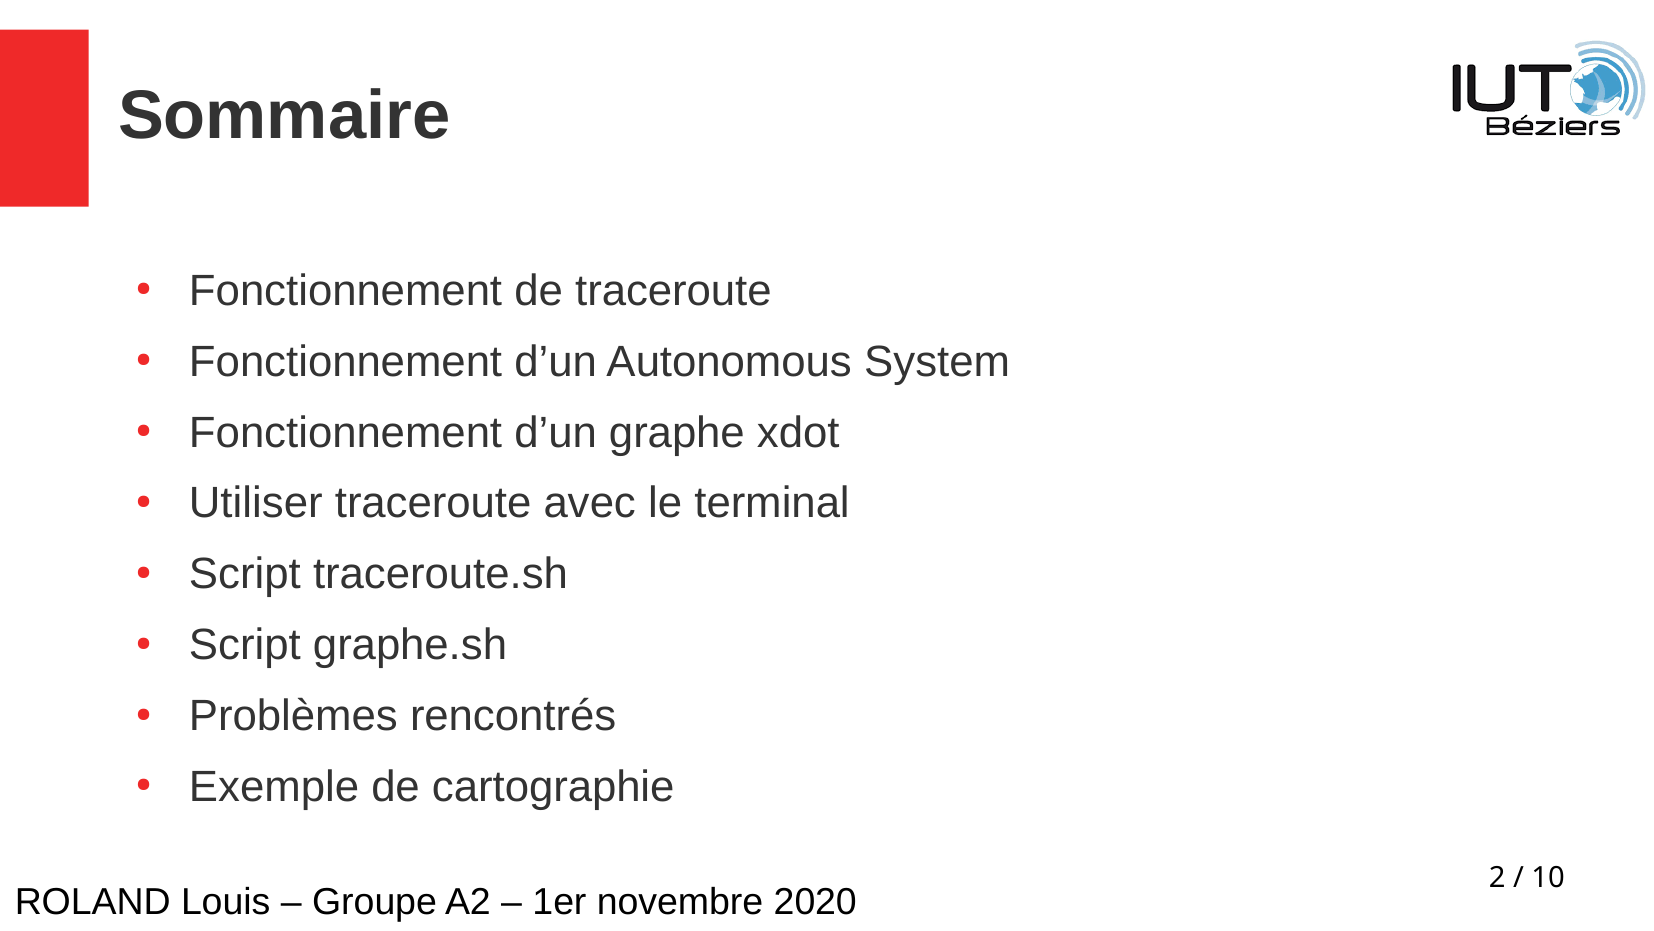

# Sommaire
Fonctionnement de traceroute
Fonctionnement d’un Autonomous System
Fonctionnement d’un graphe xdot
Utiliser traceroute avec le terminal
Script traceroute.sh
Script graphe.sh
Problèmes rencontrés
Exemple de cartographie
2
ROLAND Louis – Groupe A2 – 1er novembre 2020